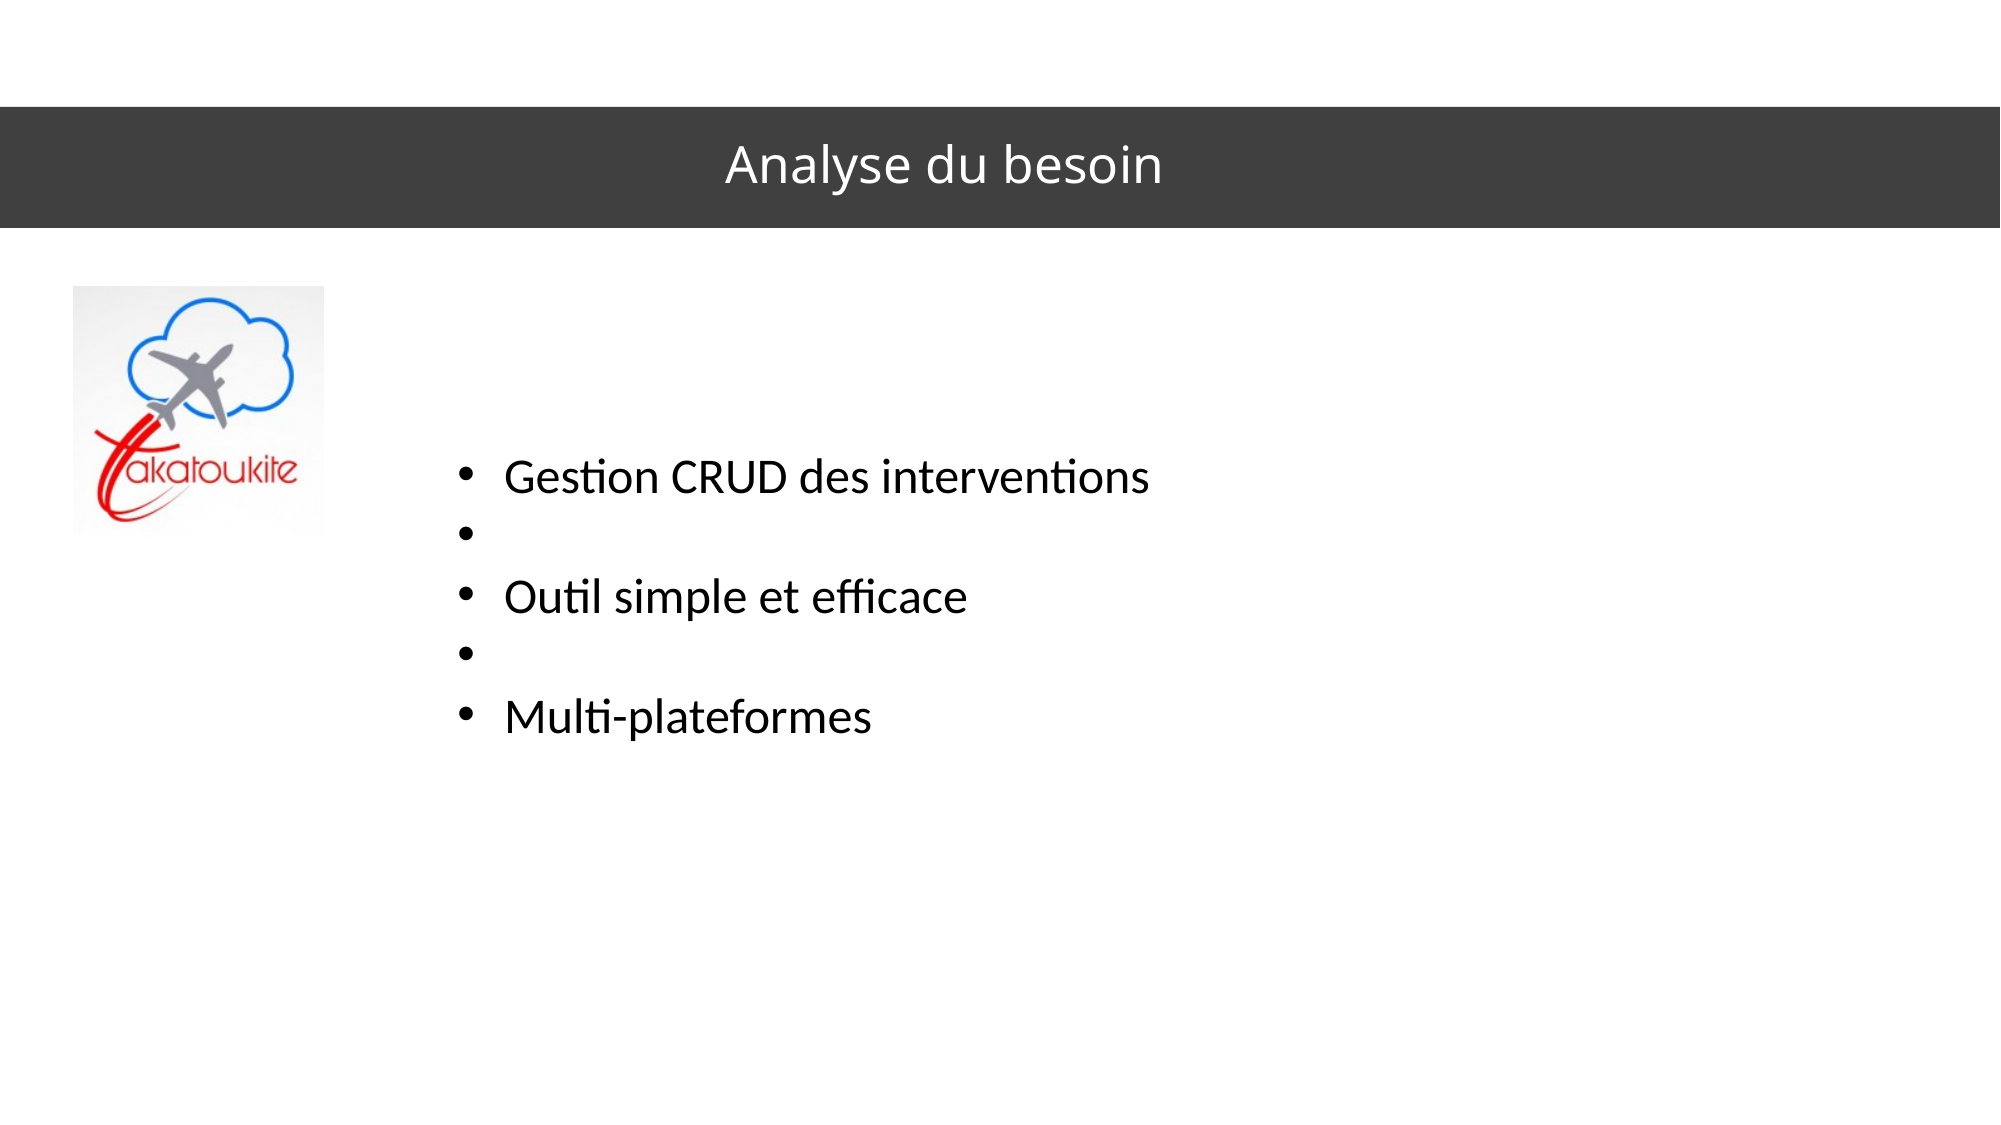

# Analyse du besoin
Gestion CRUD des interventions
Outil simple et efficace
Multi-plateformes